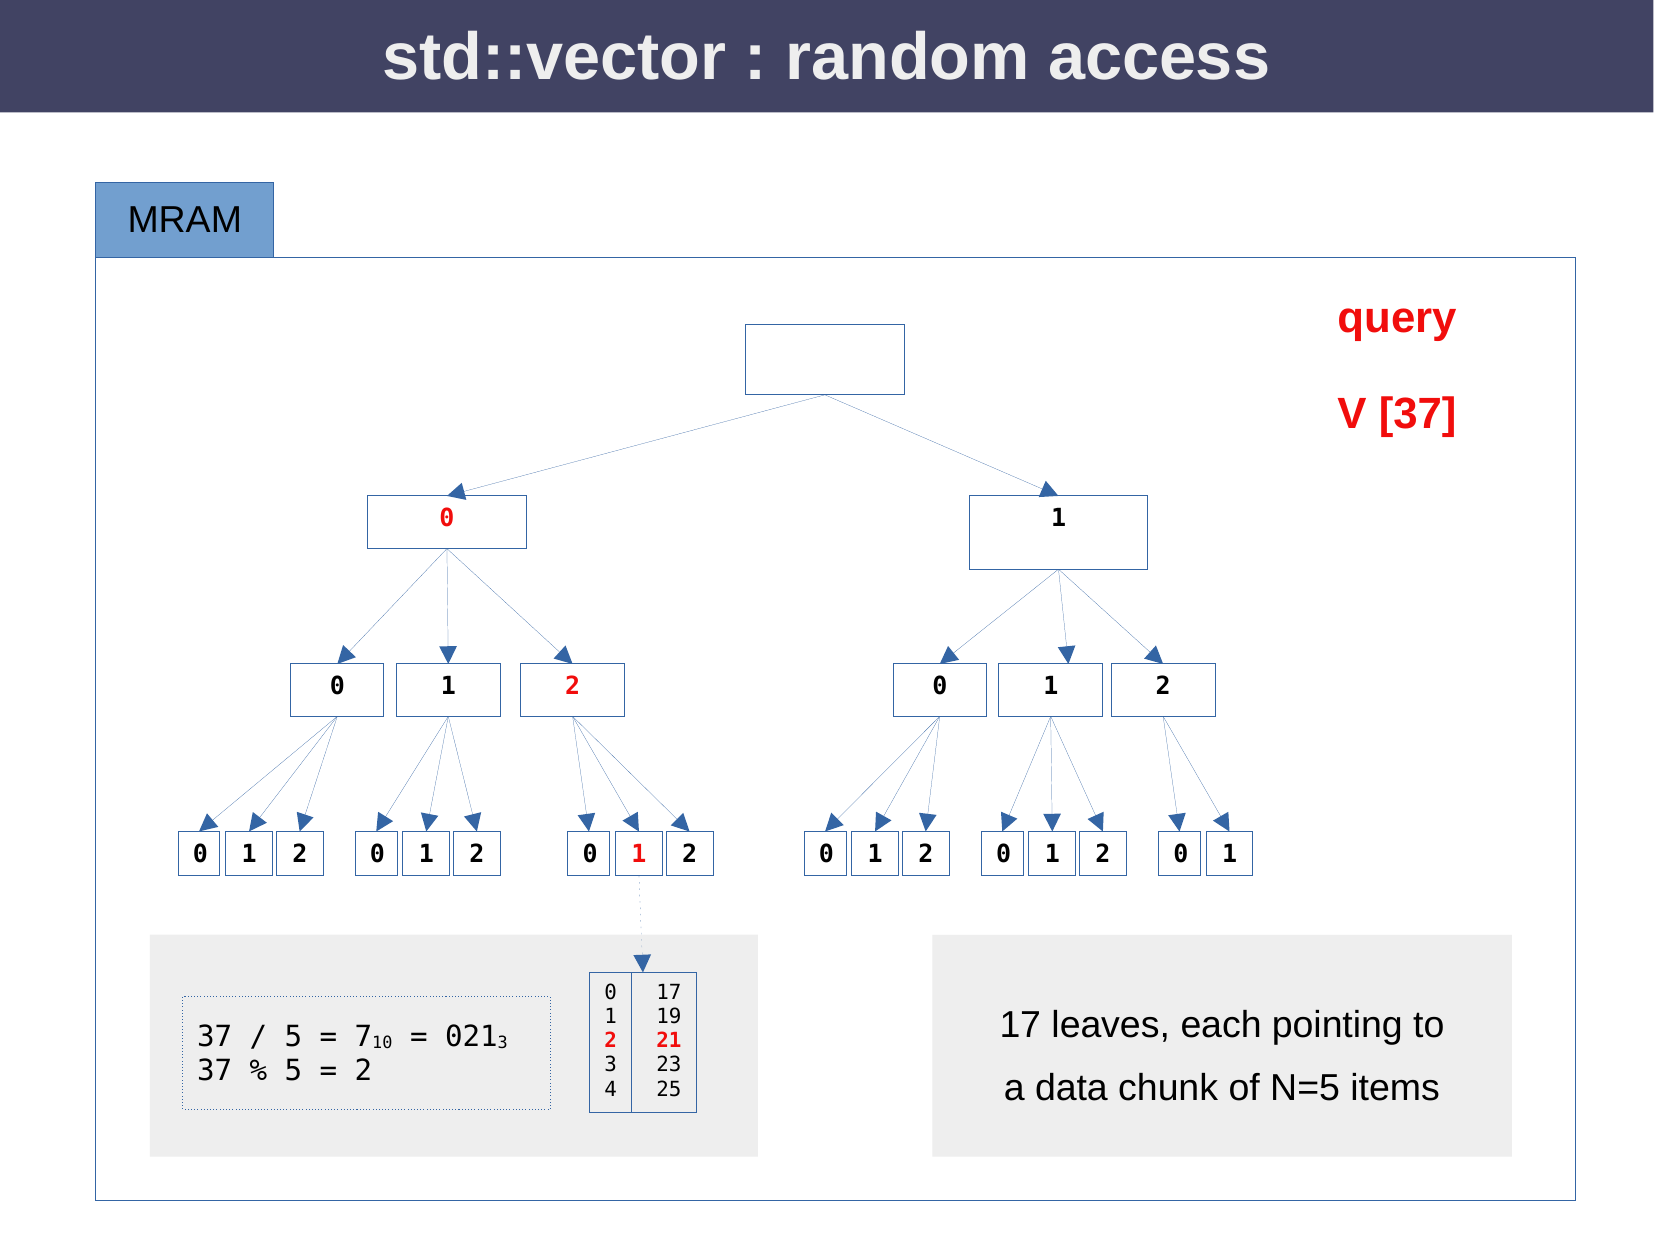

std::vector : random access
MRAM
query
V [37]
0
1
0
1
2
0
1
2
0
1
2
0
1
2
0
1
2
0
1
2
0
1
2
0
1
17 leaves, each pointing to
a data chunk of N=5 items
0
1
2
3
4
17
19
21
23
25
37 / 5 = 710 = 0213
37 % 5 = 2